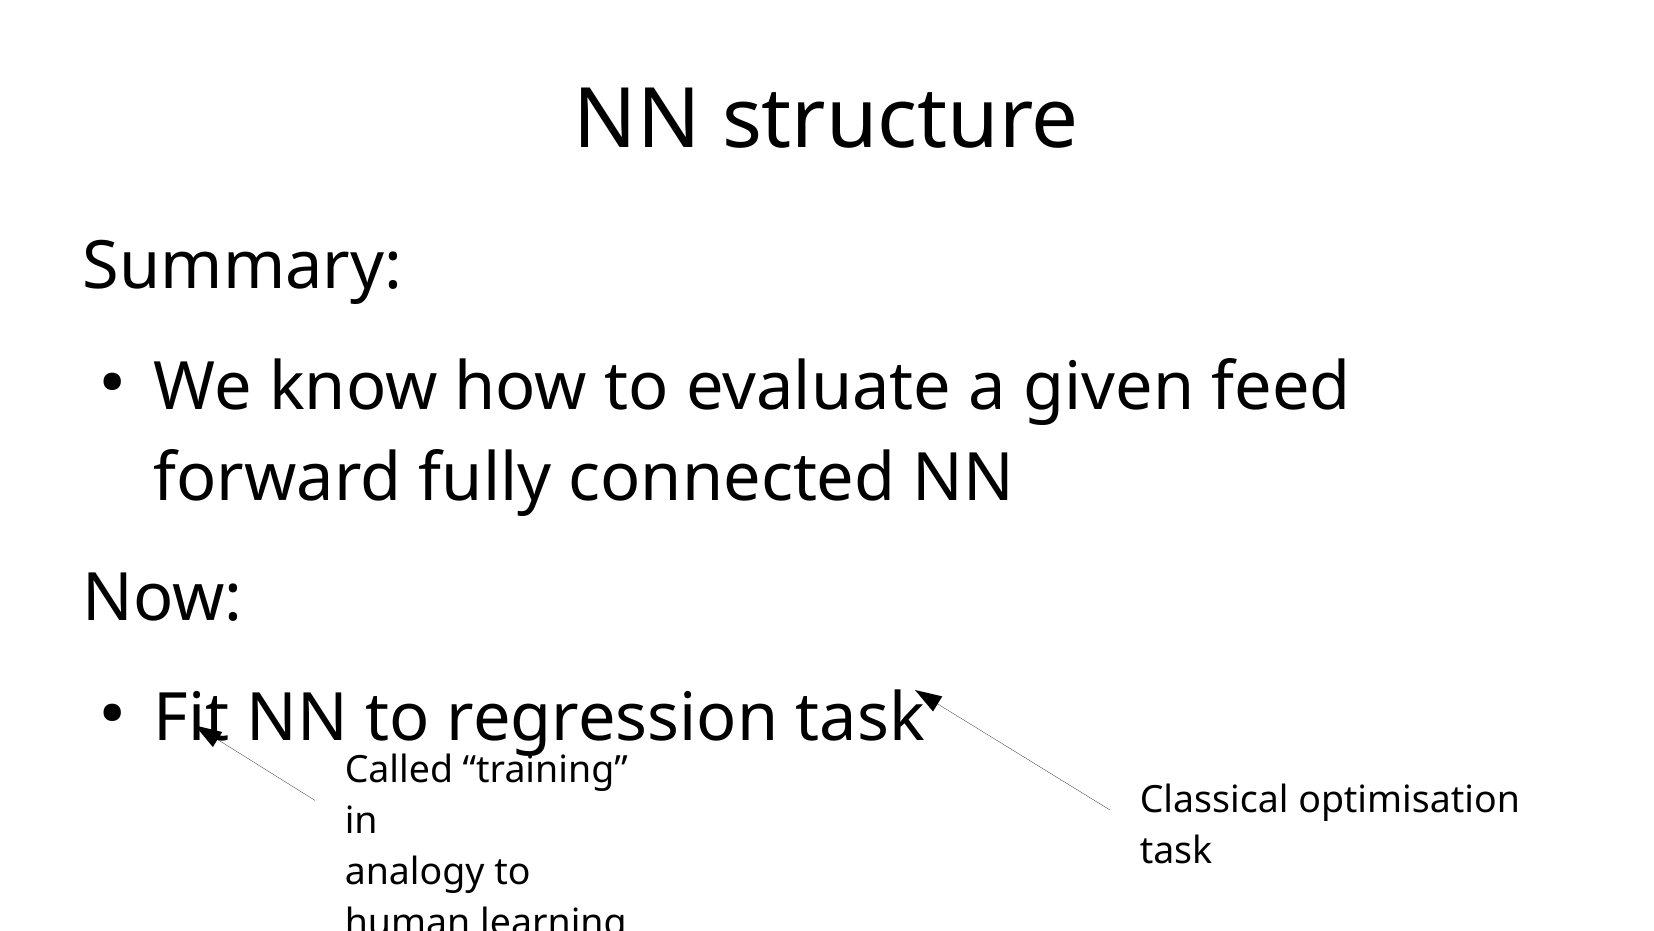

# NN structure
Summary:
We know how to evaluate a given feed forward fully connected NN
Now:
Fit NN to regression task
Called “training” in
analogy to
human learning
Classical optimisation
task